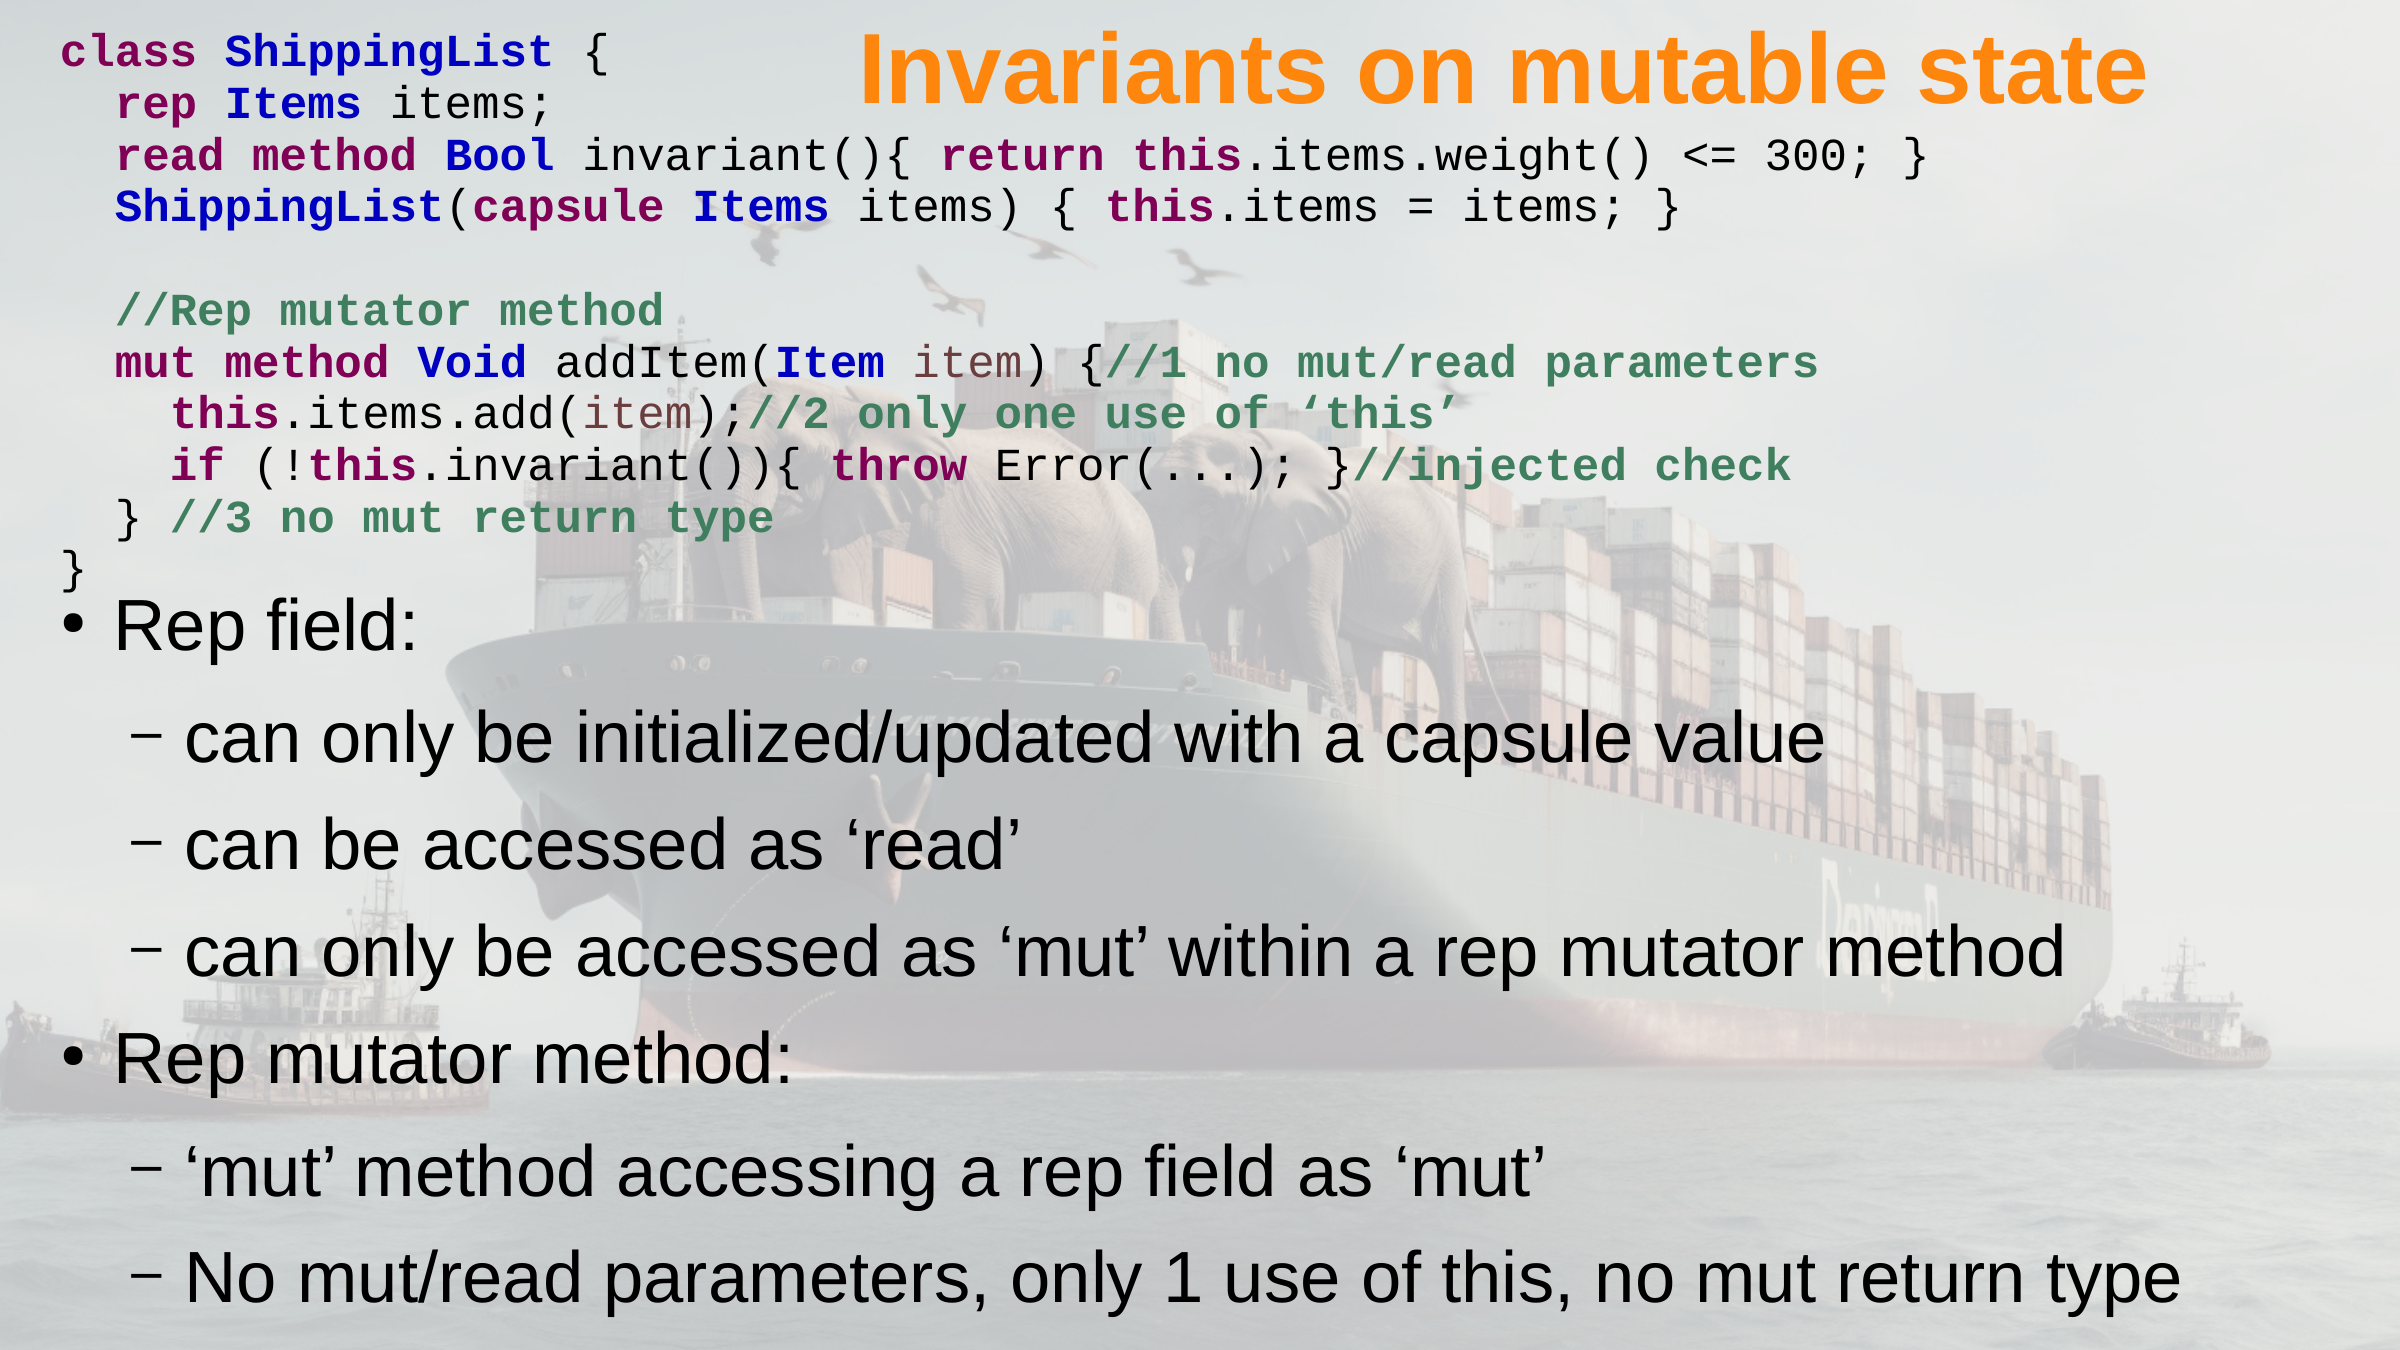

# Invariants on mutable state
class ShippingList {
 rep Items items;
 read method Bool invariant(){ return this.items.weight() <= 300; }
 ShippingList(capsule Items items) { this.items = items; }
 //Rep mutator method
 mut method Void addItem(Item item) {//1 no mut/read parameters
 this.items.add(item);//2 only one use of ‘this’
 if (!this.invariant()){ throw Error(...); }//injected check
 } //3 no mut return type
}
Rep field:
can only be initialized/updated with a capsule value
can be accessed as ‘read’
can only be accessed as ‘mut’ within a rep mutator method
Rep mutator method:
‘mut’ method accessing a rep field as ‘mut’
No mut/read parameters, only 1 use of this, no mut return type